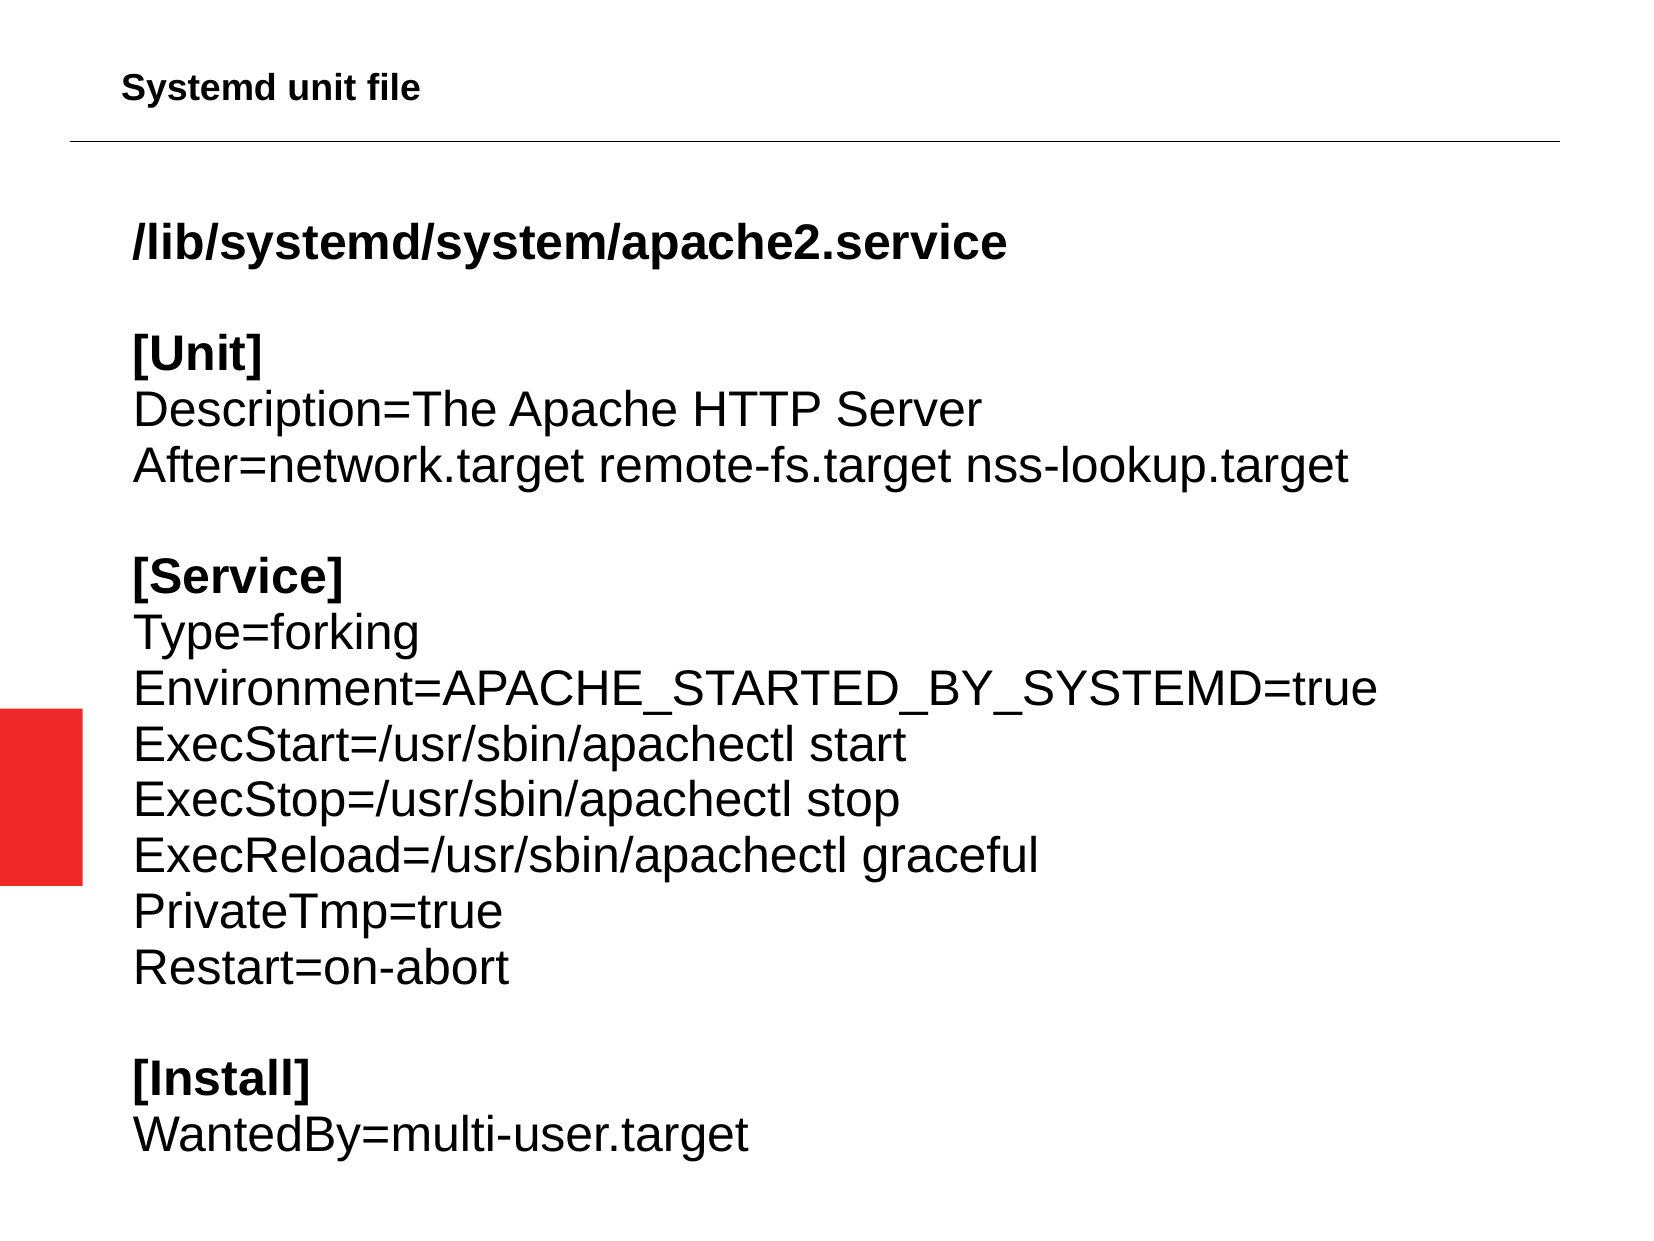

Systemd unit file
/lib/systemd/system/apache2.service
[Unit]
Description=The Apache HTTP Server
After=network.target remote-fs.target nss-lookup.target
[Service]
Type=forking
Environment=APACHE_STARTED_BY_SYSTEMD=true
ExecStart=/usr/sbin/apachectl start
ExecStop=/usr/sbin/apachectl stop
ExecReload=/usr/sbin/apachectl graceful
PrivateTmp=true
Restart=on-abort
[Install]
WantedBy=multi-user.target